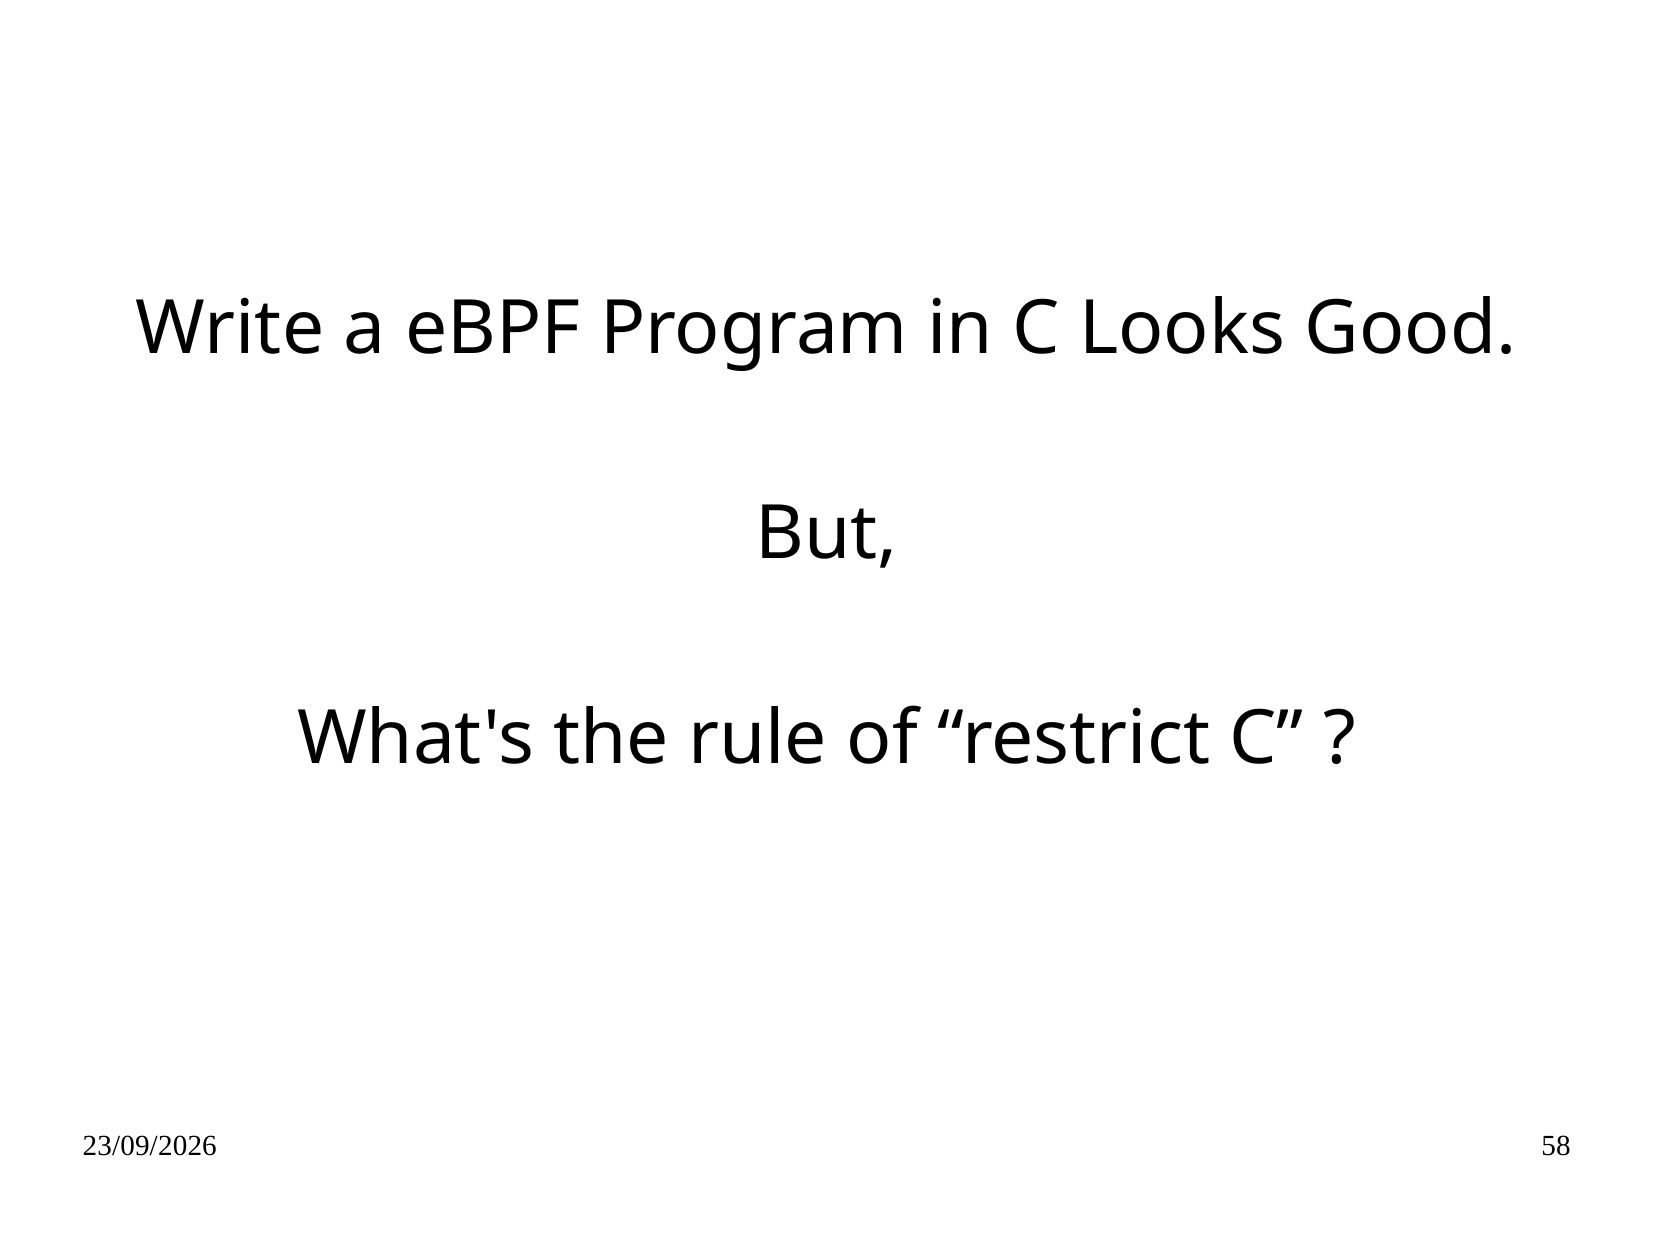

# Write a eBPF Program in C Looks Good.
But,
What's the rule of “restrict C” ?
58